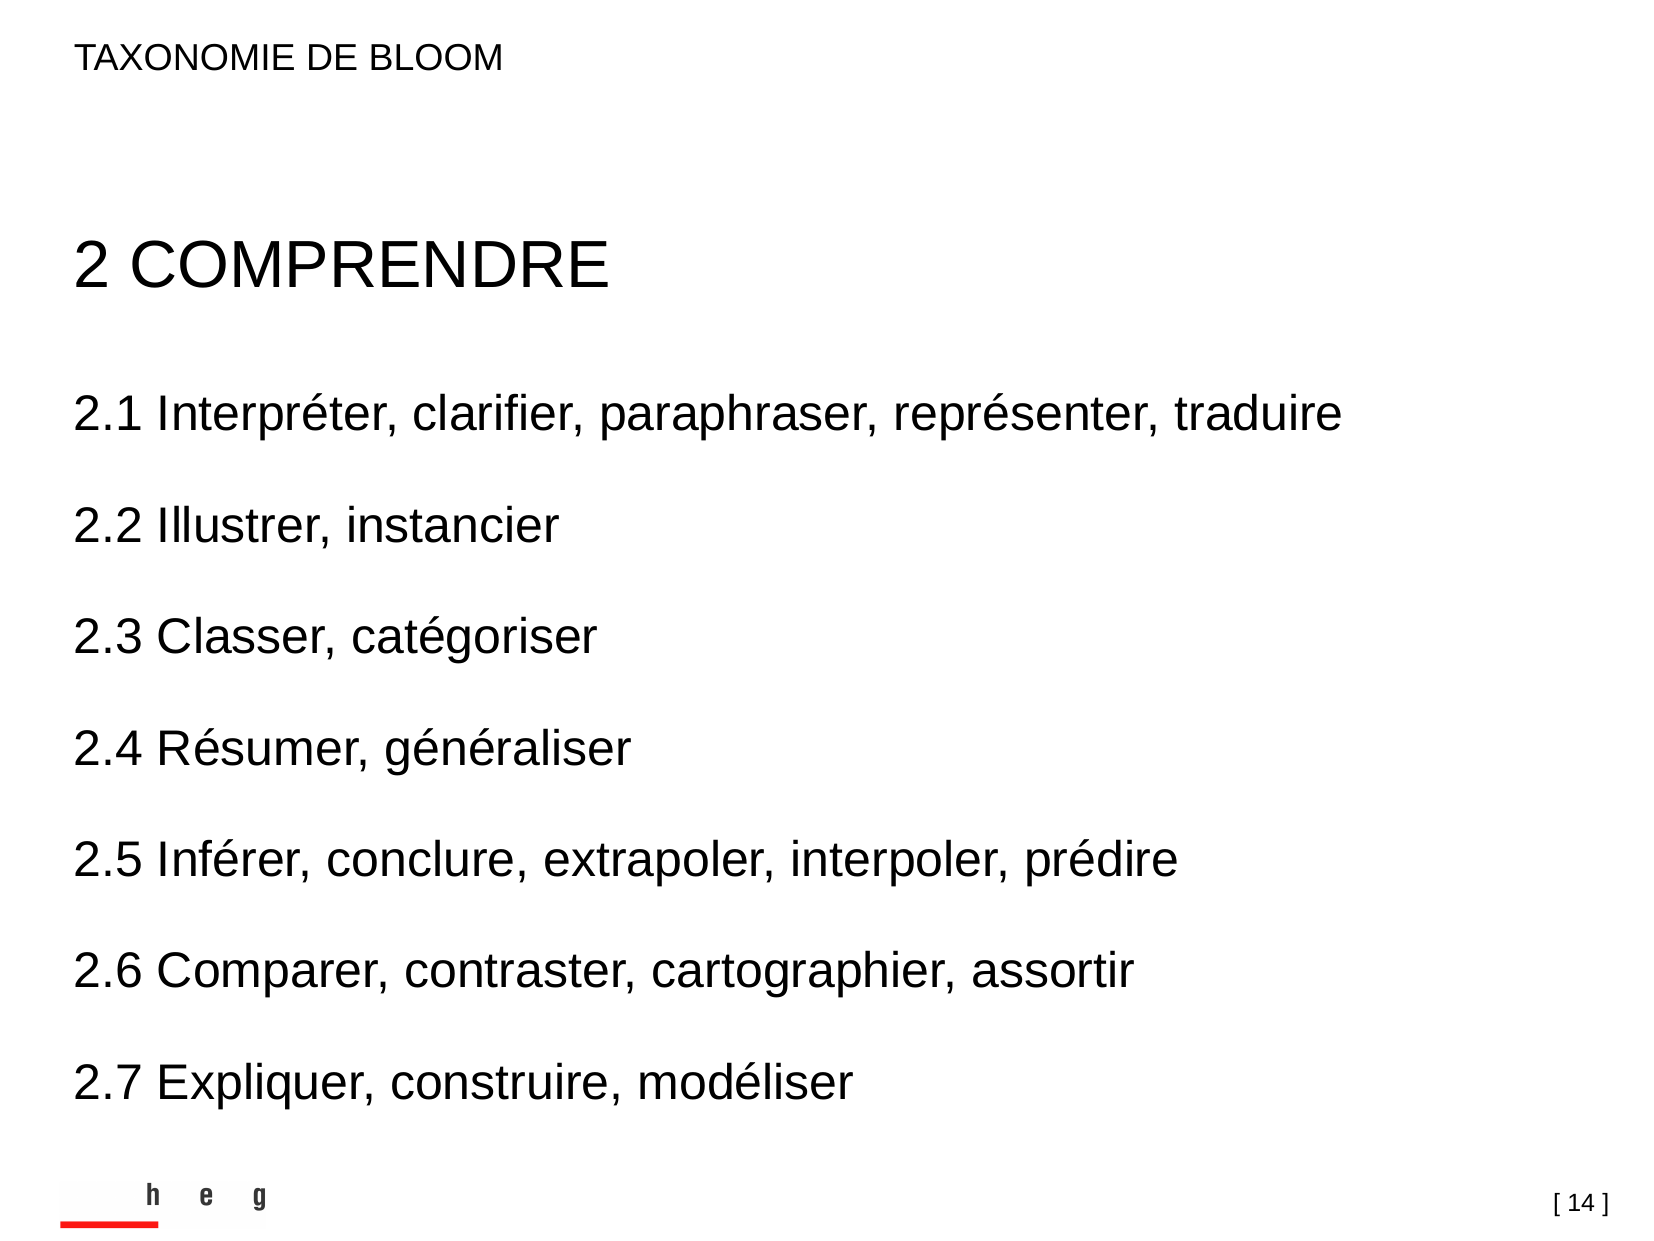

TAXONOMIE DE BLOOM
2 COMPRENDRE
2.1 Interpréter, clarifier, paraphraser, représenter, traduire
2.2 Illustrer, instancier
2.3 Classer, catégoriser
2.4 Résumer, généraliser
2.5 Inférer, conclure, extrapoler, interpoler, prédire
2.6 Comparer, contraster, cartographier, assortir
2.7 Expliquer, construire, modéliser